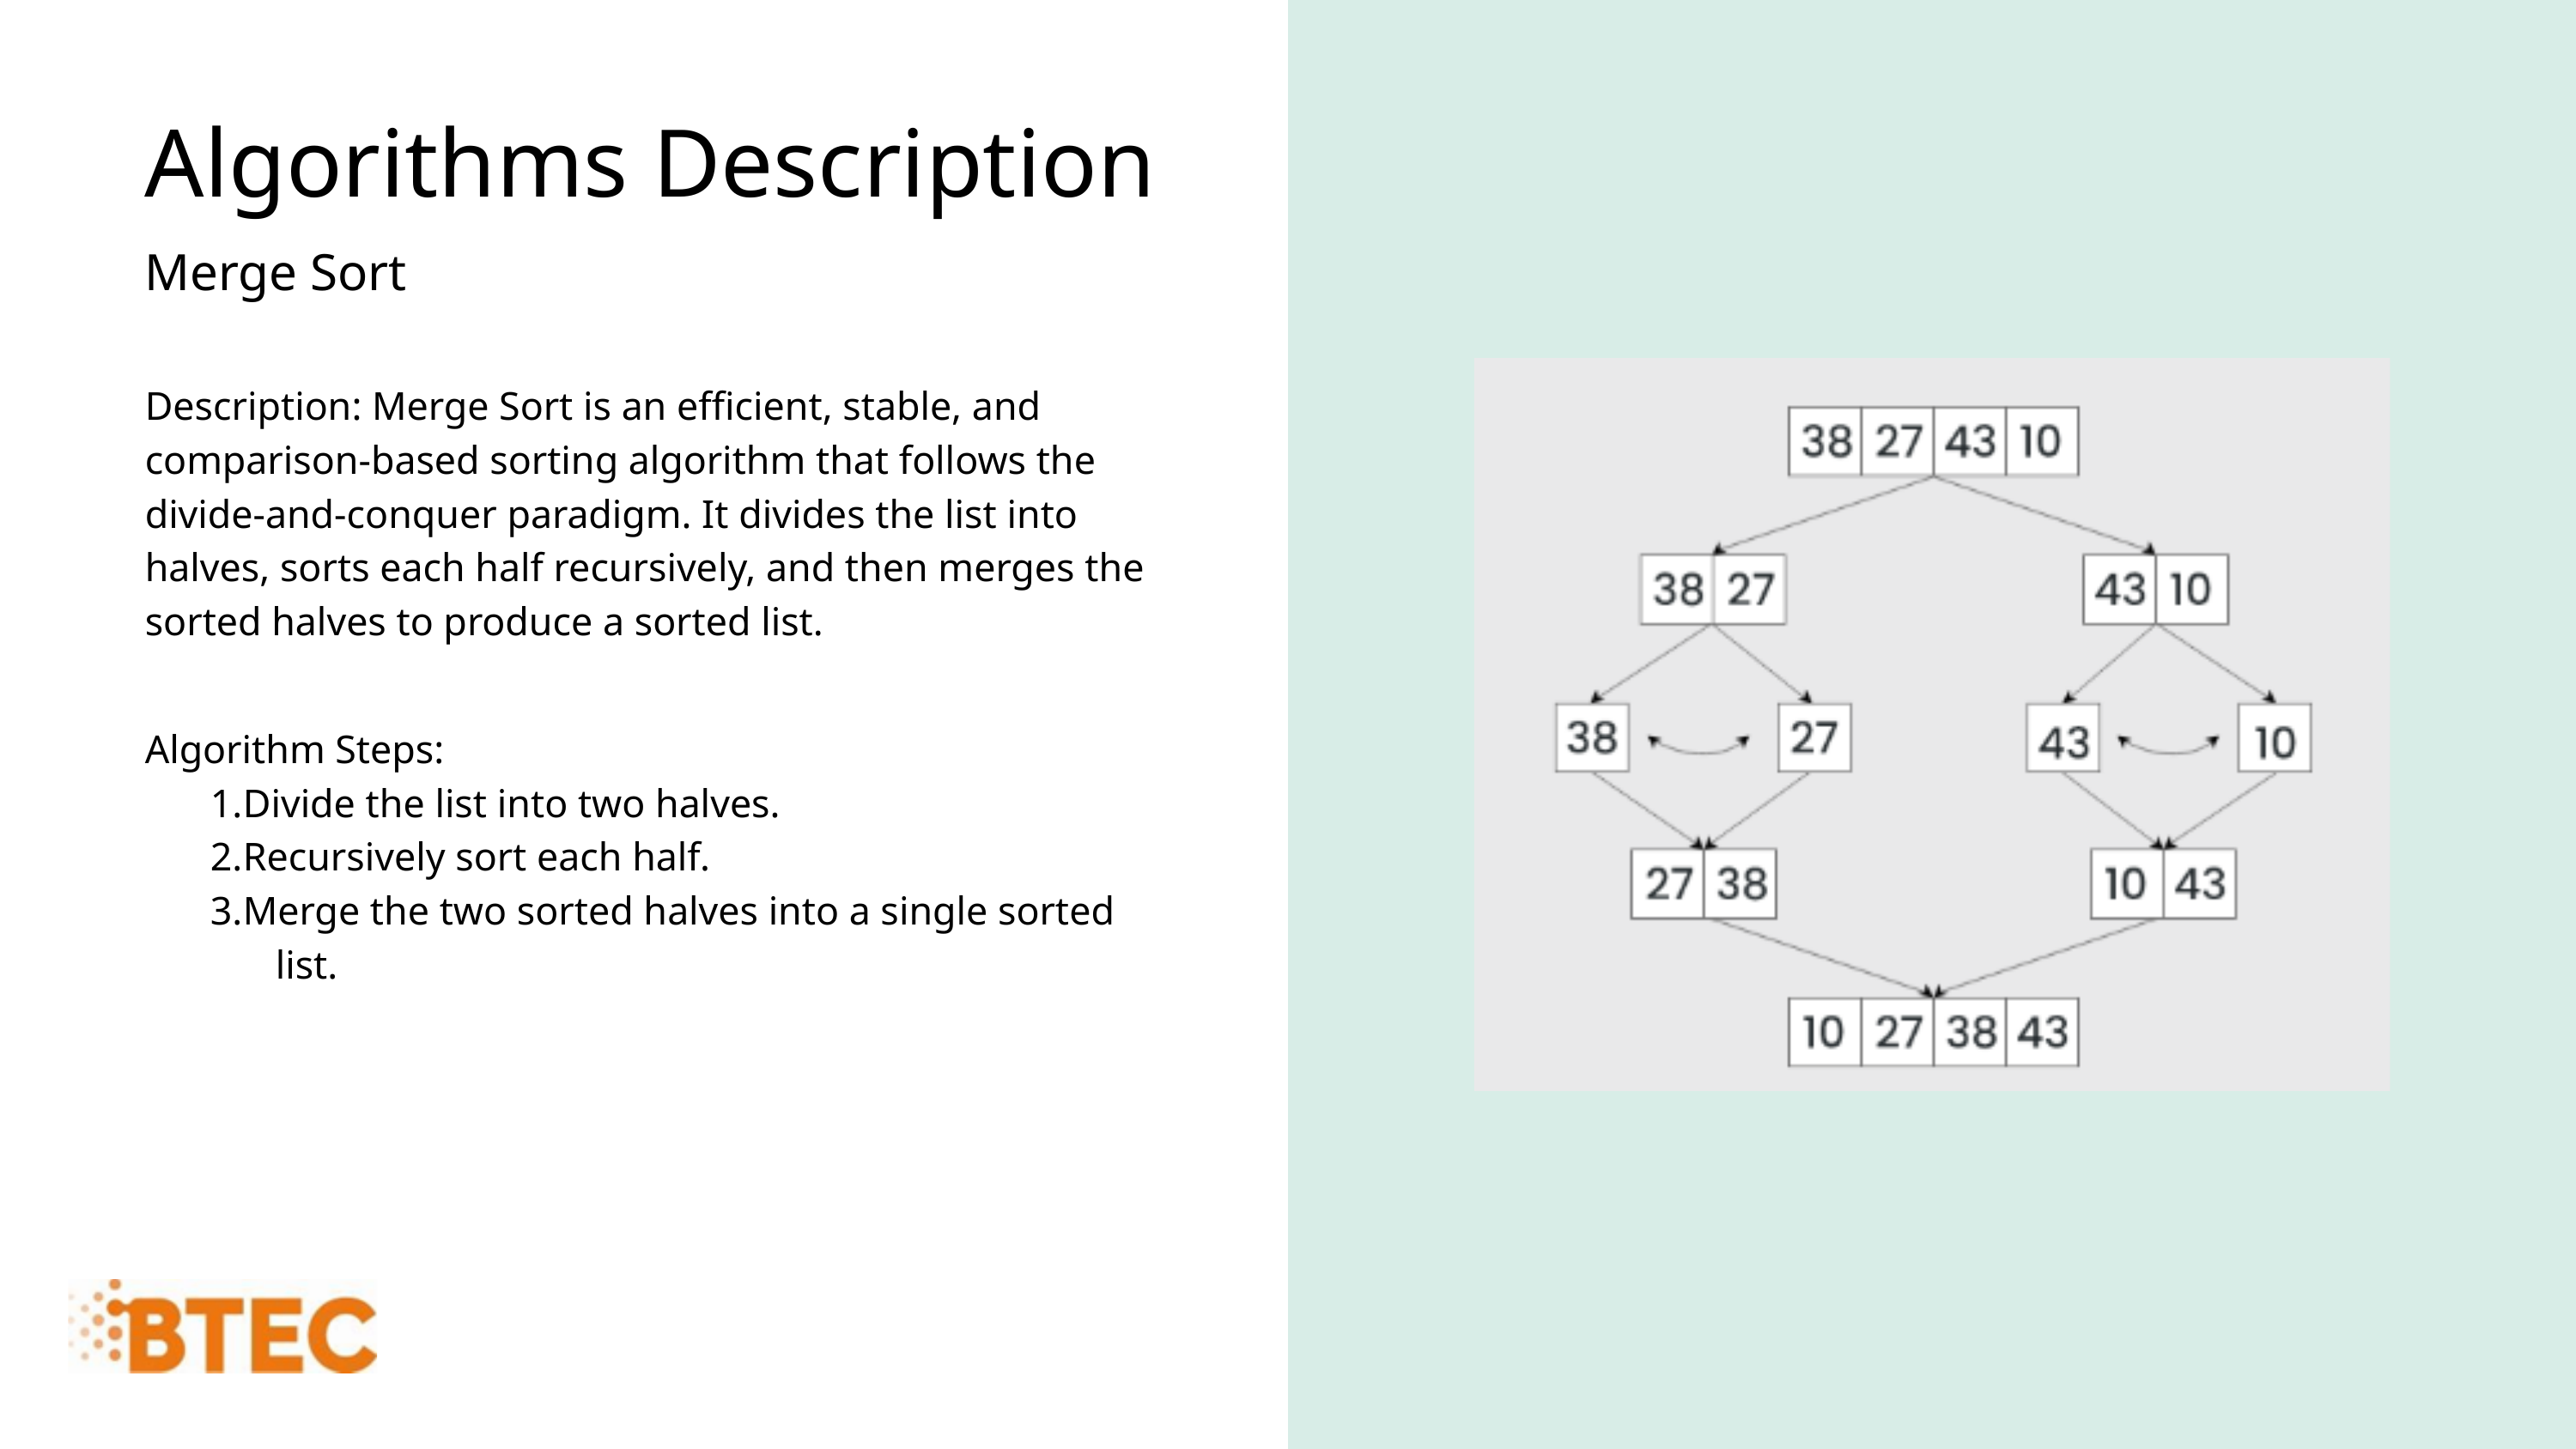

Algorithms Description
Merge Sort
Description: Merge Sort is an efficient, stable, and comparison-based sorting algorithm that follows the divide-and-conquer paradigm. It divides the list into halves, sorts each half recursively, and then merges the sorted halves to produce a sorted list.
Algorithm Steps:
Divide the list into two halves.
Recursively sort each half.
Merge the two sorted halves into a single sorted list.